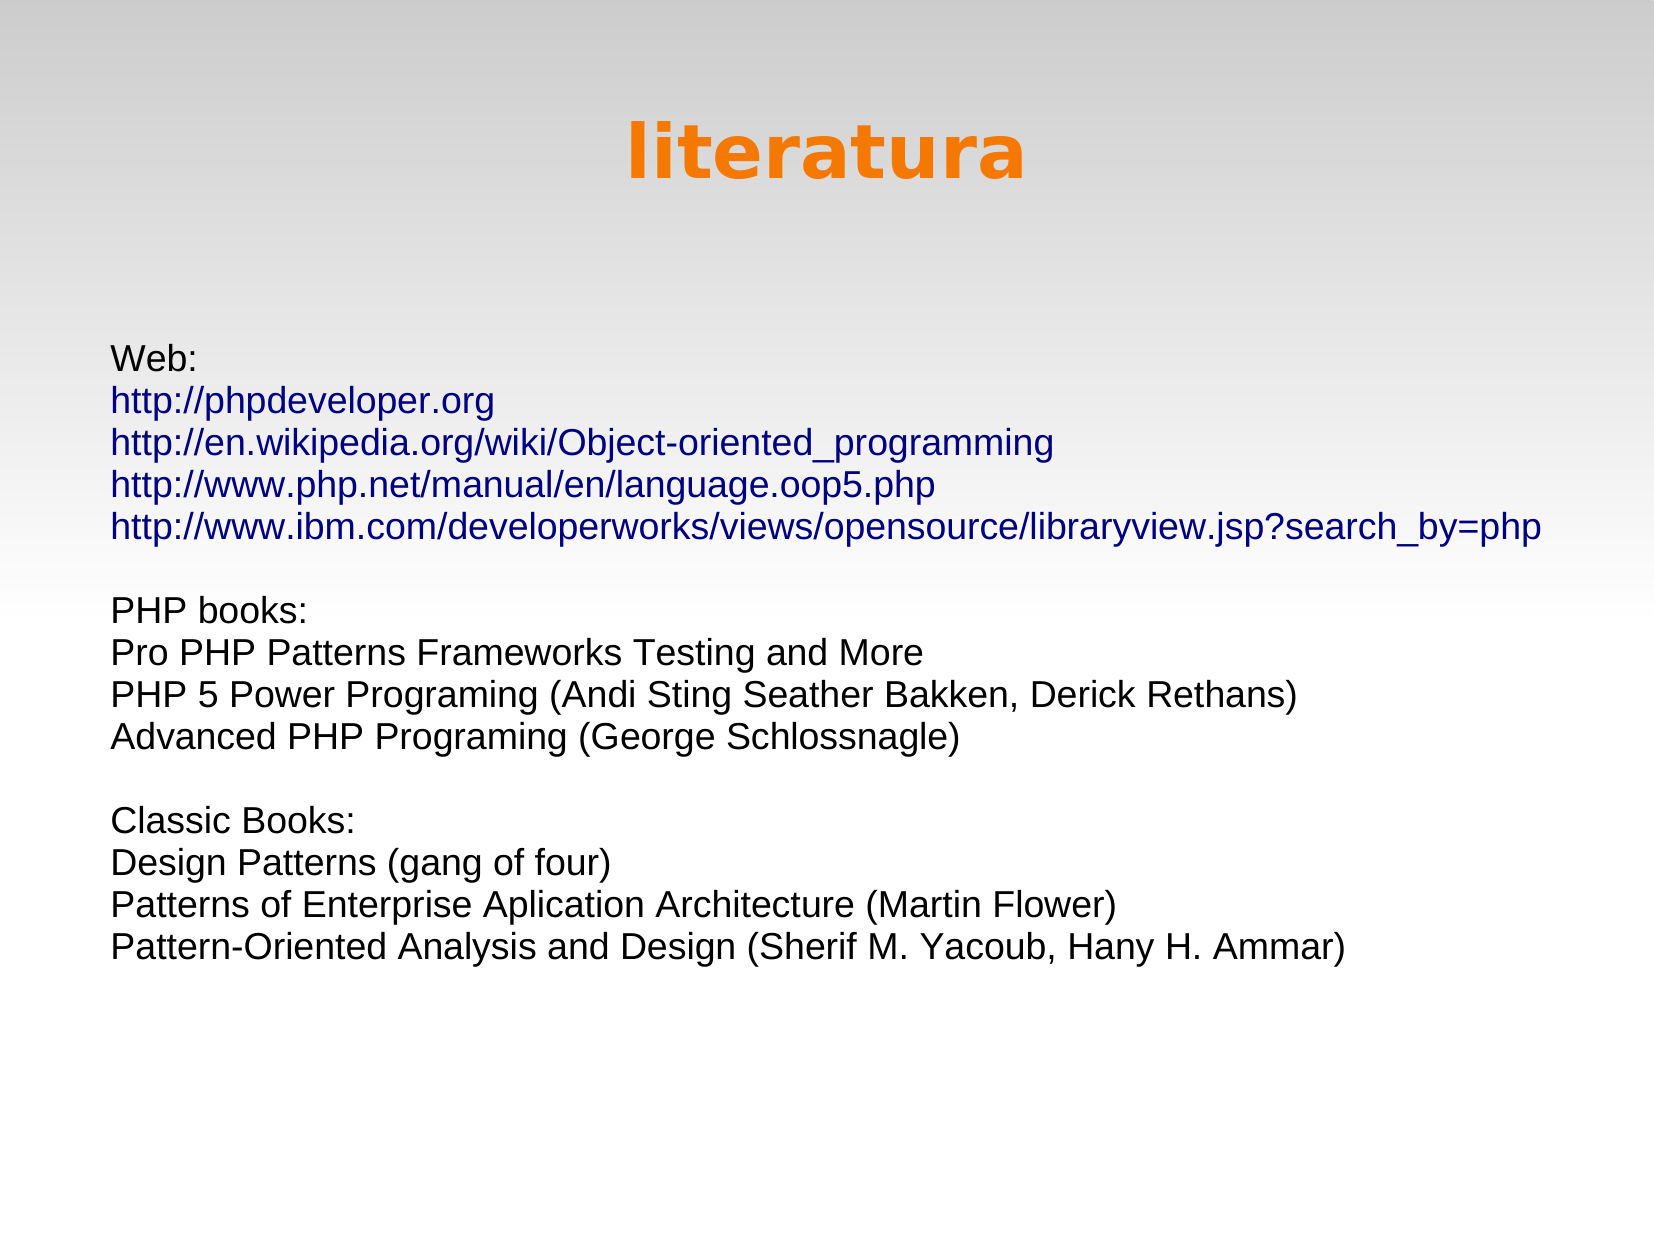

# literatura
Web:
http://phpdeveloper.org
http://en.wikipedia.org/wiki/Object-oriented_programming
http://www.php.net/manual/en/language.oop5.php
http://www.ibm.com/developerworks/views/opensource/libraryview.jsp?search_by=php
PHP books:
Pro PHP Patterns Frameworks Testing and More
PHP 5 Power Programing (Andi Sting Seather Bakken, Derick Rethans)
Advanced PHP Programing (George Schlossnagle)
Classic Books:
Design Patterns (gang of four)
Patterns of Enterprise Aplication Architecture (Martin Flower)
Pattern-Oriented Analysis and Design (Sherif M. Yacoub, Hany H. Ammar)